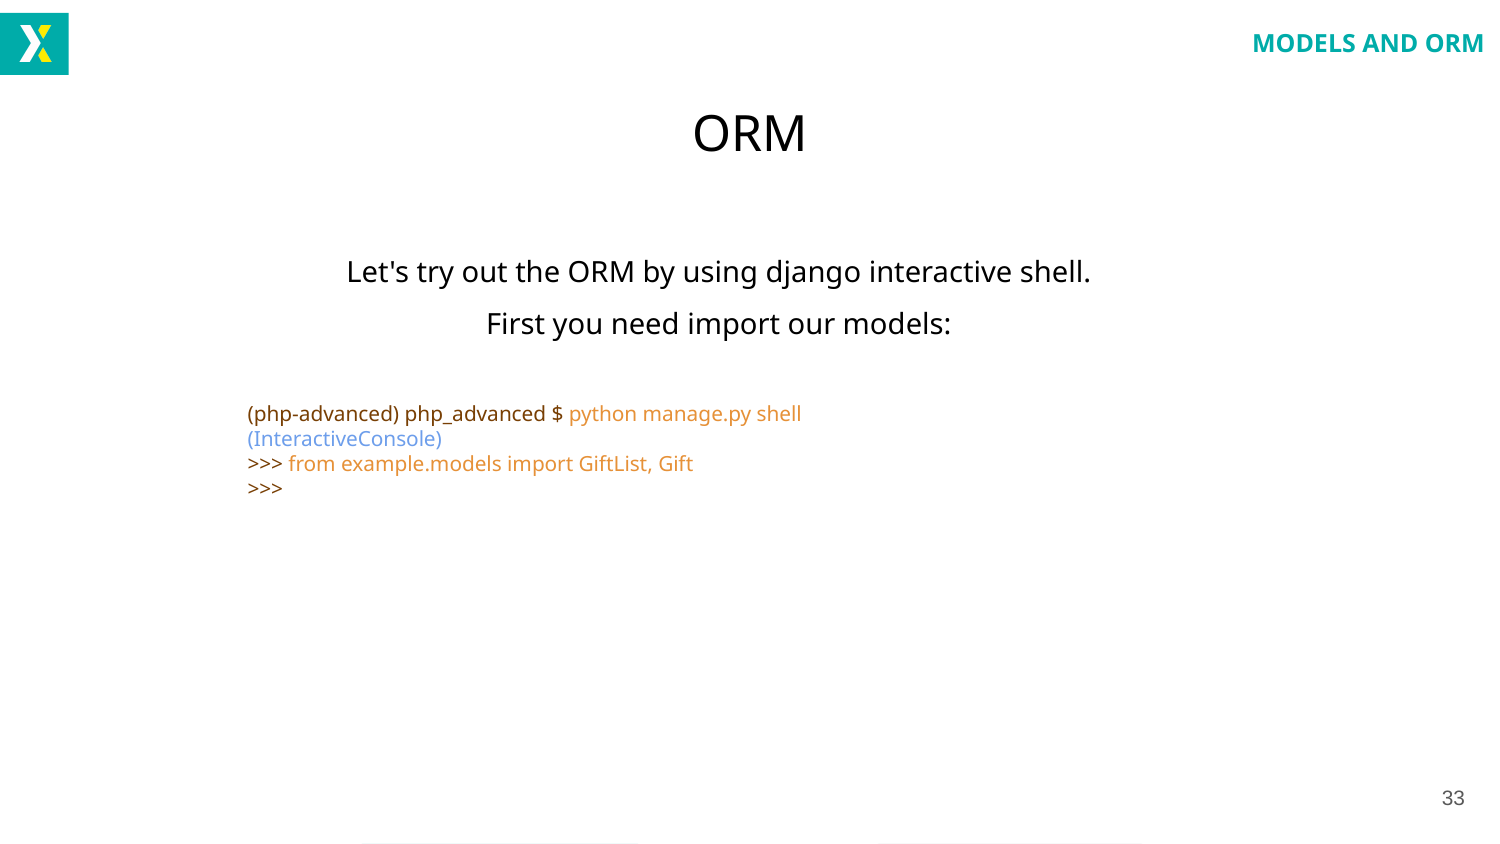

ORM
Let's try out the ORM by using django interactive shell.
First you need import our models:
(php-advanced) php_advanced $ python manage.py shell
(InteractiveConsole)
>>> from example.models import GiftList, Gift
>>>